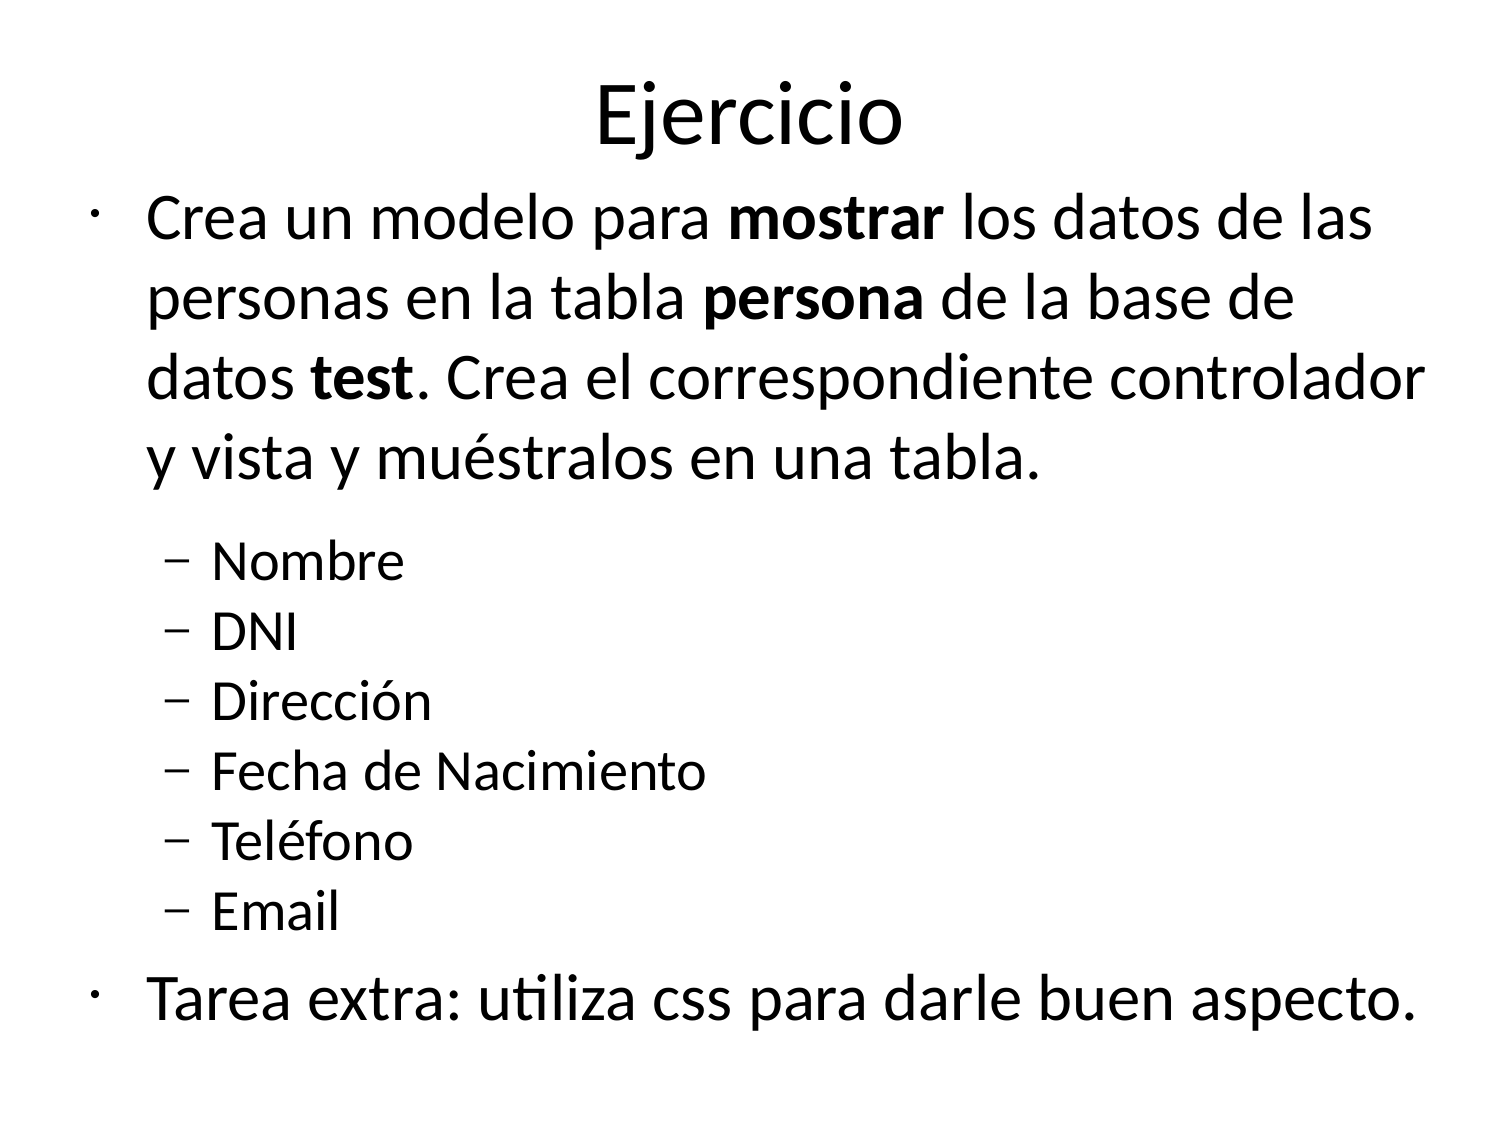

# Ejercicio
Crea un modelo para mostrar los datos de las personas en la tabla persona de la base de datos test. Crea el correspondiente controlador y vista y muéstralos en una tabla.
Nombre
DNI
Dirección
Fecha de Nacimiento
Teléfono
Email
Tarea extra: utiliza css para darle buen aspecto.